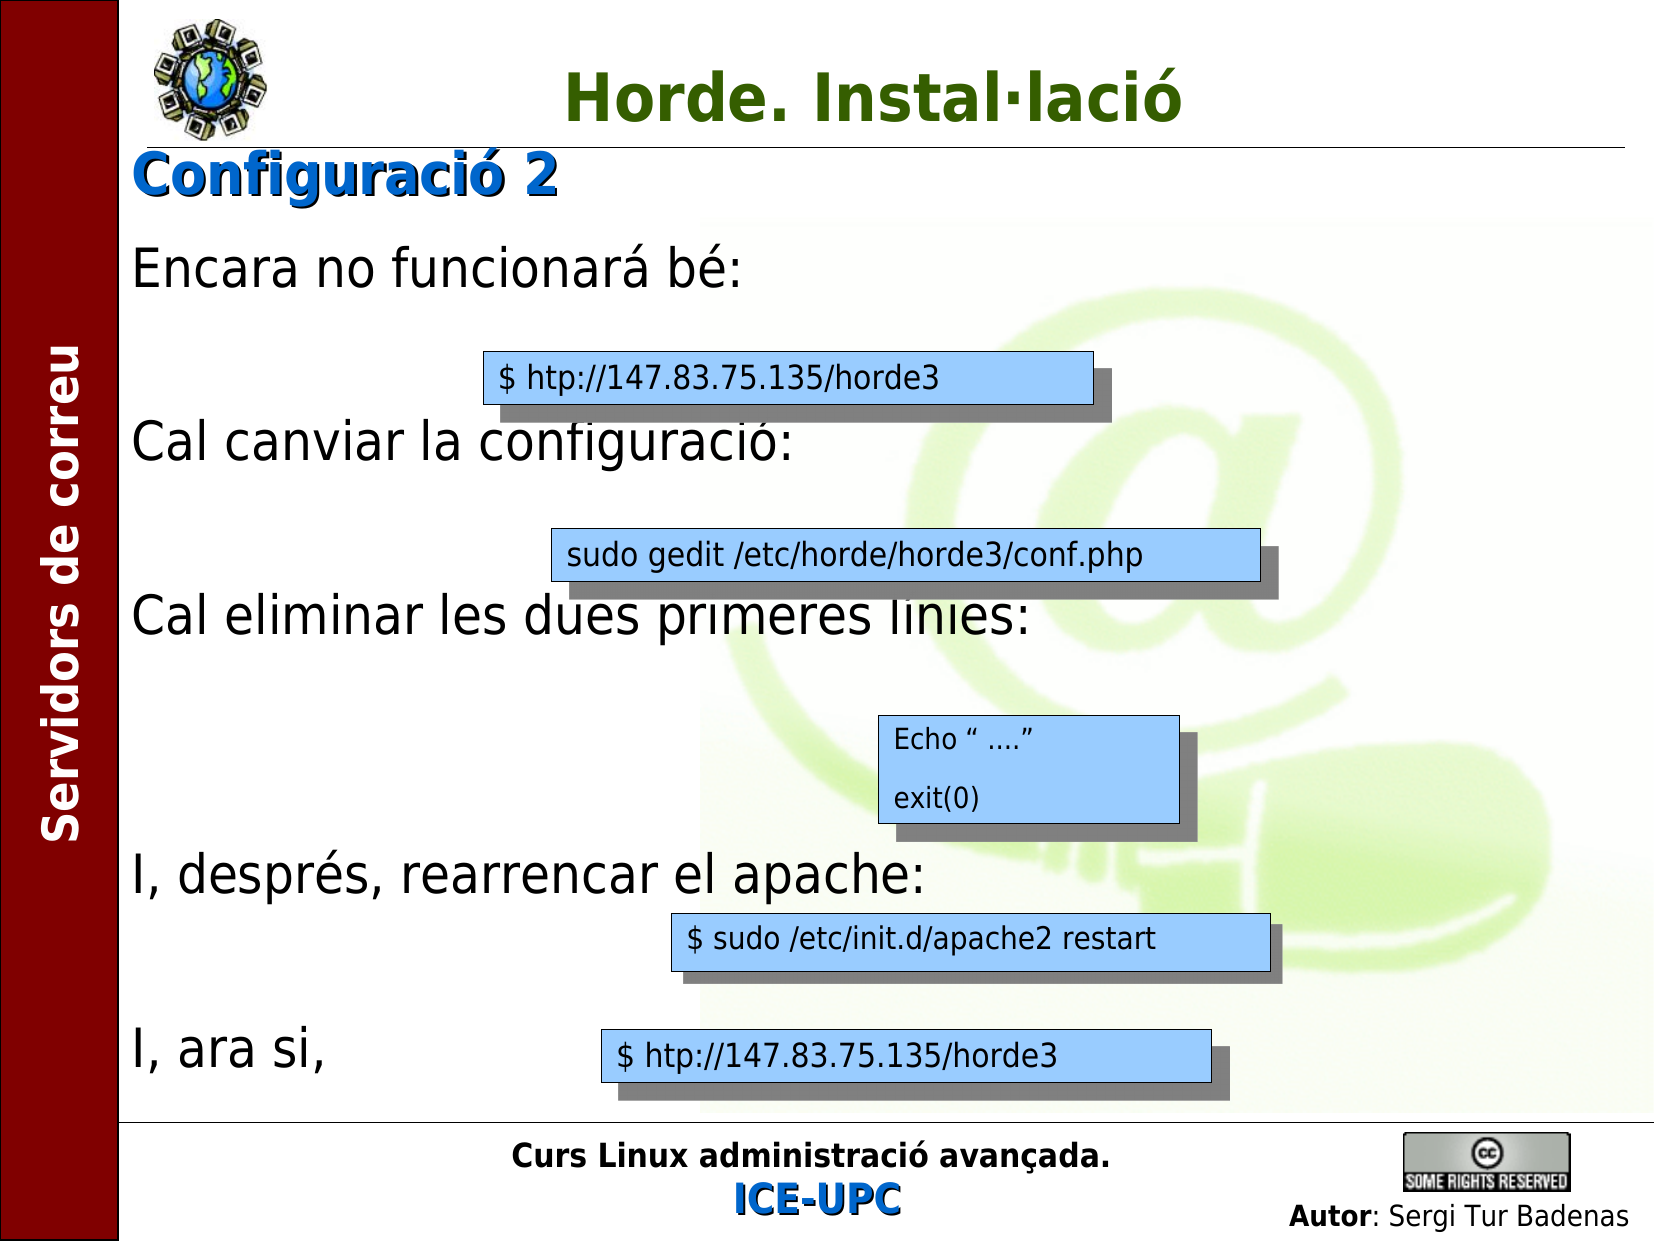

# Horde. Instal·lació
Configuració 2
Encara no funcionará bé:
Cal canviar la configuració:
Cal eliminar les dues primeres línies:
I, després, rearrencar el apache:
I, ara si,
$ htp://147.83.75.135/horde3
sudo gedit /etc/horde/horde3/conf.php
Echo “ ....”
exit(0)
$ sudo /etc/init.d/apache2 restart
$ htp://147.83.75.135/horde3